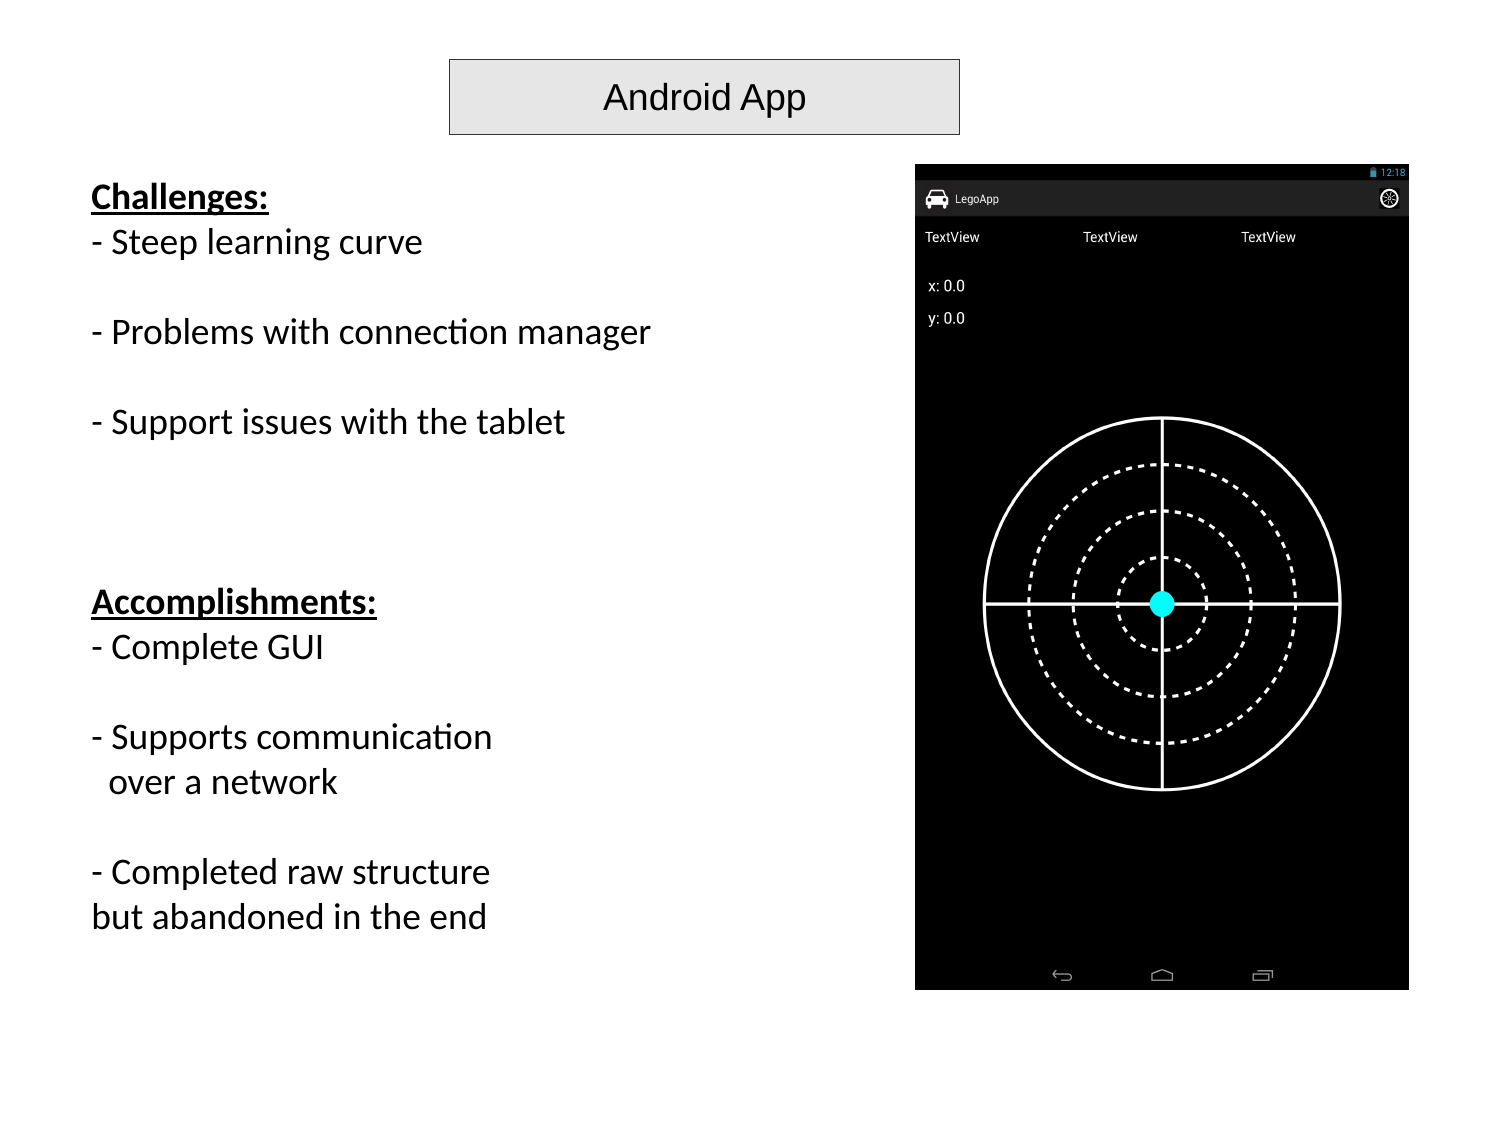

Android App
Challenges:
- Steep learning curve
- Problems with connection manager
- Support issues with the tablet
Accomplishments:
- Complete GUI
- Supports communication
 over a network
- Completed raw structure
but abandoned in the end